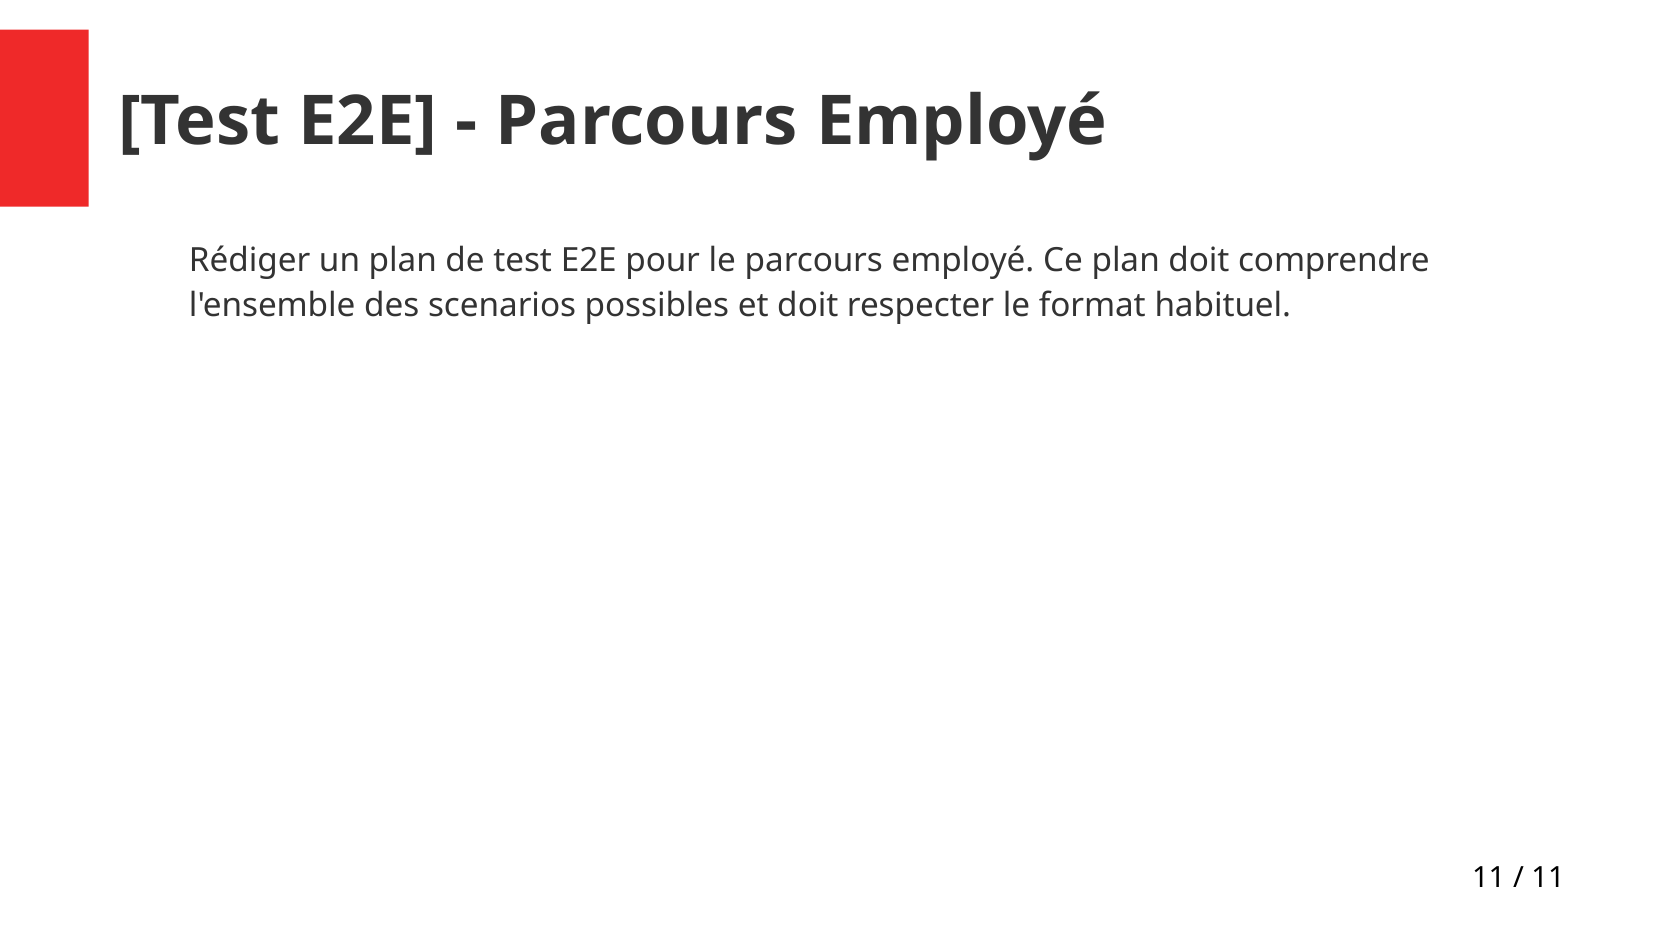

# [Test E2E] - Parcours Employé
Rédiger un plan de test E2E pour le parcours employé. Ce plan doit comprendre l'ensemble des scenarios possibles et doit respecter le format habituel.
11